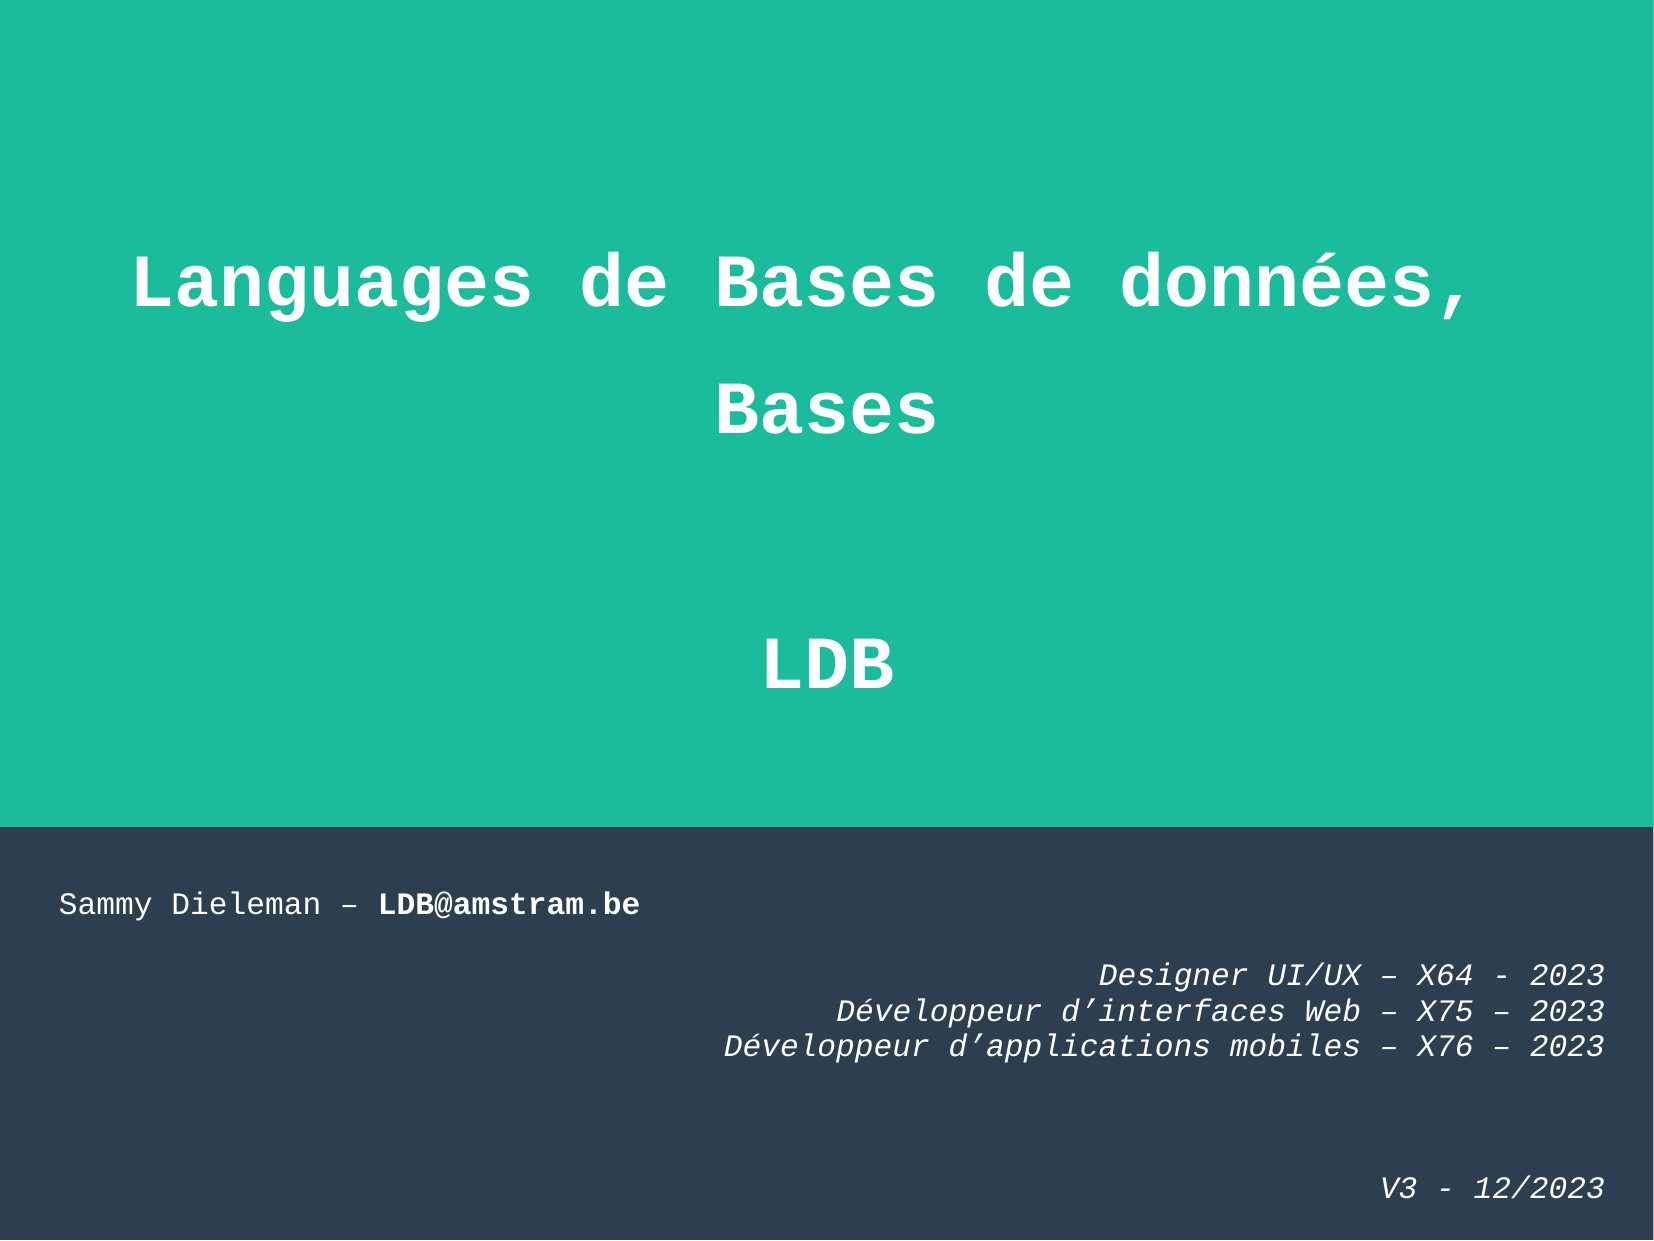

# Languages de Bases de données, Bases LDB
Sammy Dieleman – LDB@amstram.be
Designer UI/UX – X64 - 2023
Développeur d’interfaces Web – X75 – 2023
Développeur d’applications mobiles – X76 – 2023
V3 - 12/2023